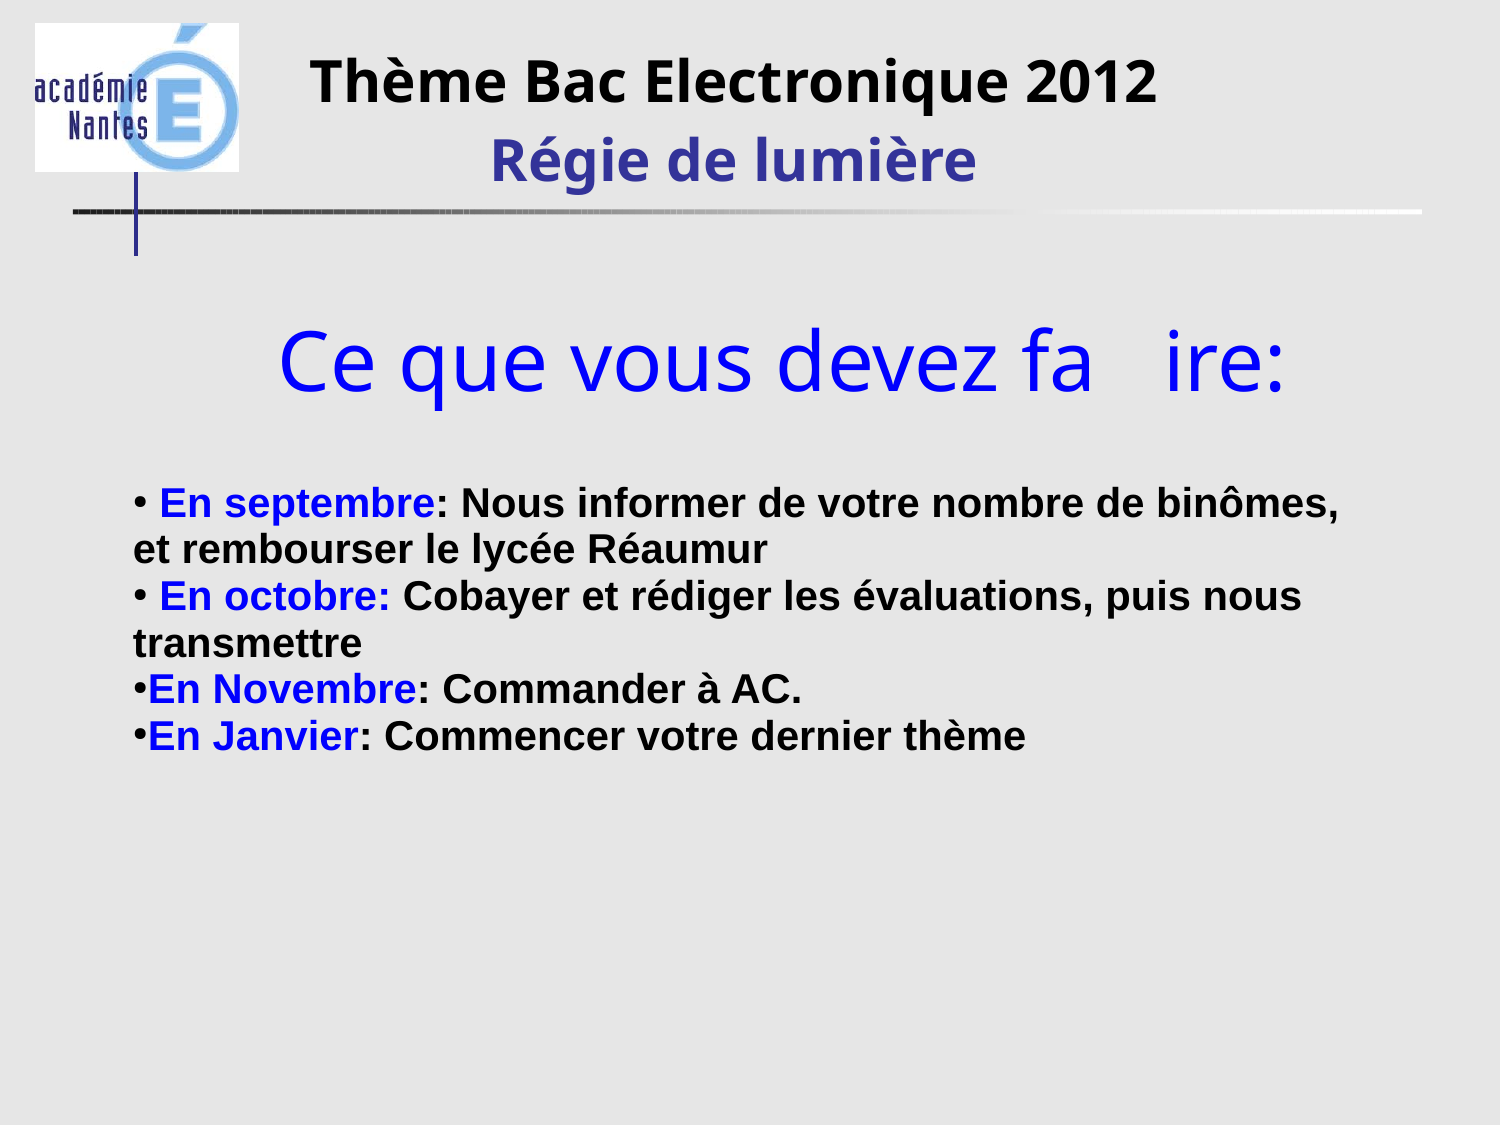

Thème Bac Electronique 2012
Régie de lumière
Ce que vous devez fa	ire:
 En septembre: Nous informer de votre nombre de binômes, et rembourser le lycée Réaumur
 En octobre: Cobayer et rédiger les évaluations, puis nous transmettre
En Novembre: Commander à AC.
En Janvier: Commencer votre dernier thème